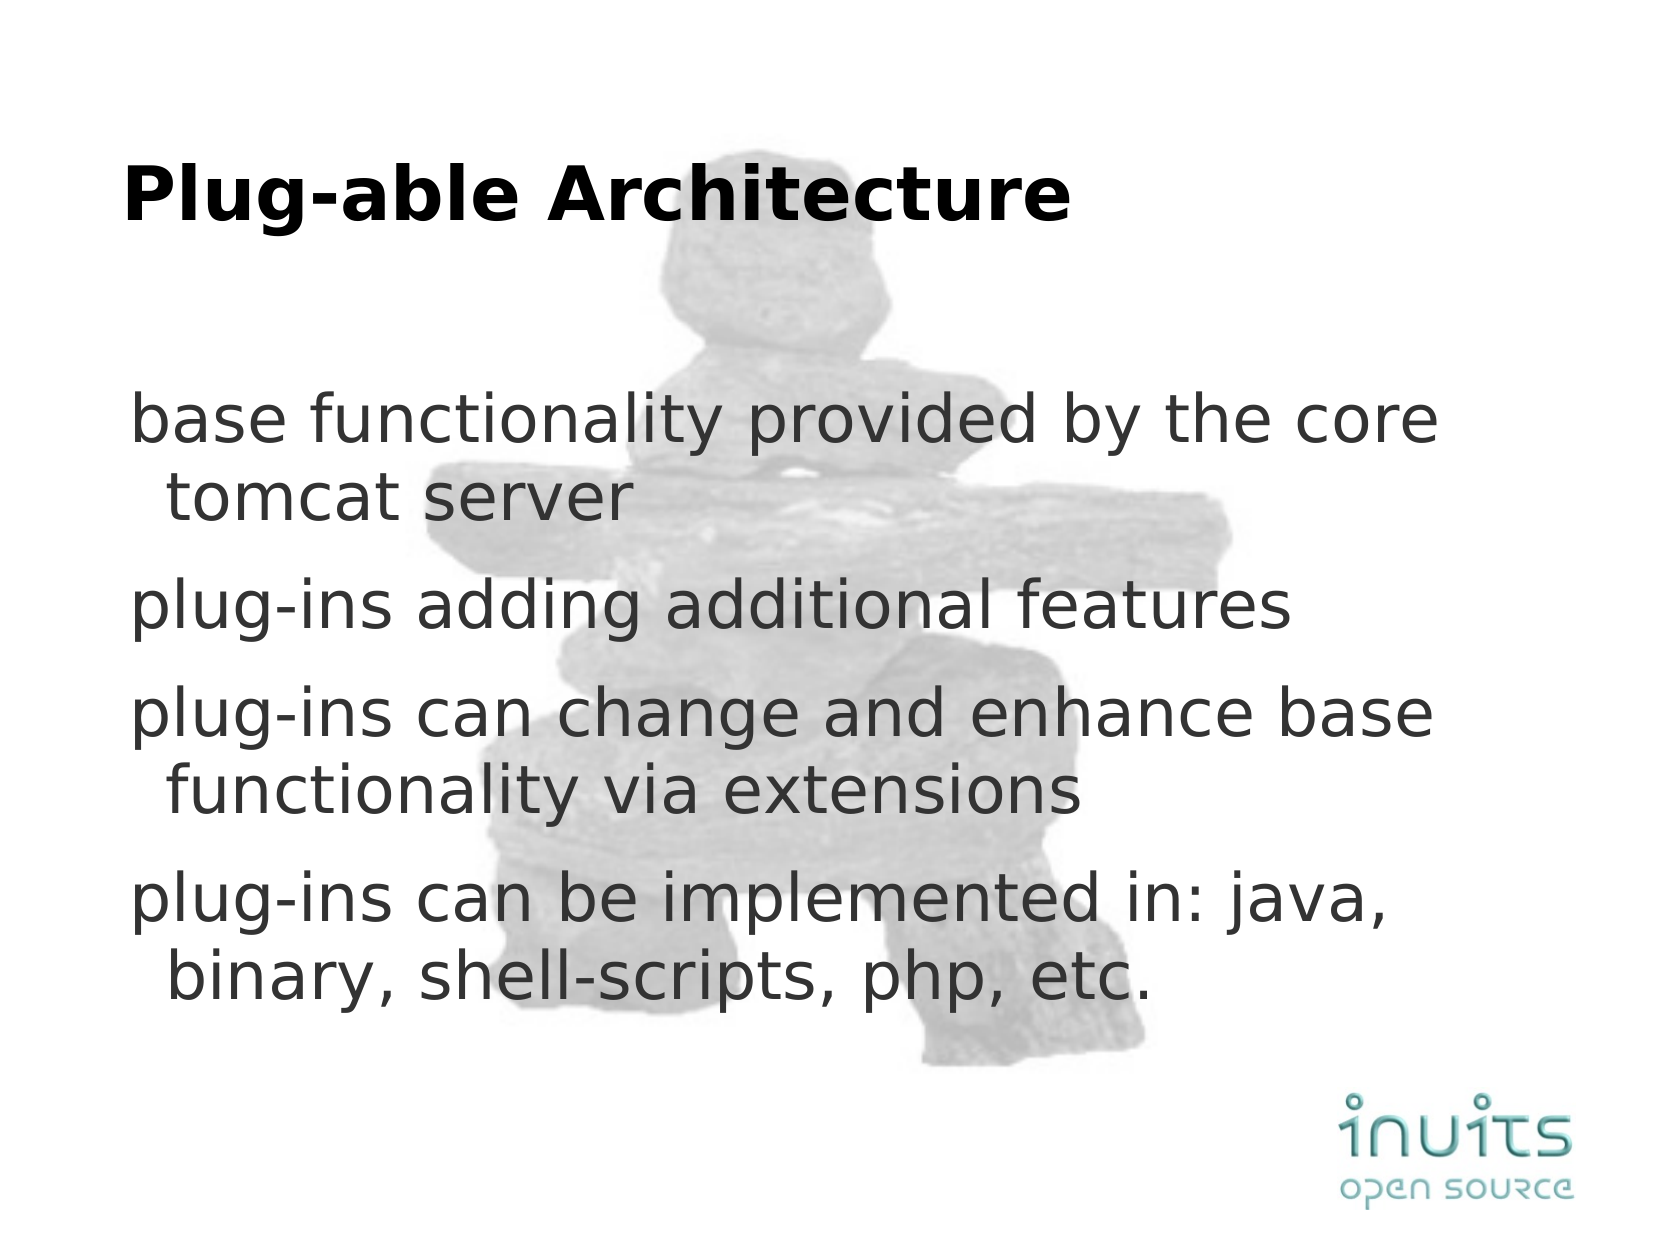

# Plug-able Architecture
base functionality provided by the core tomcat server
plug-ins adding additional features
plug-ins can change and enhance base functionality via extensions
plug-ins can be implemented in: java, binary, shell-scripts, php, etc.